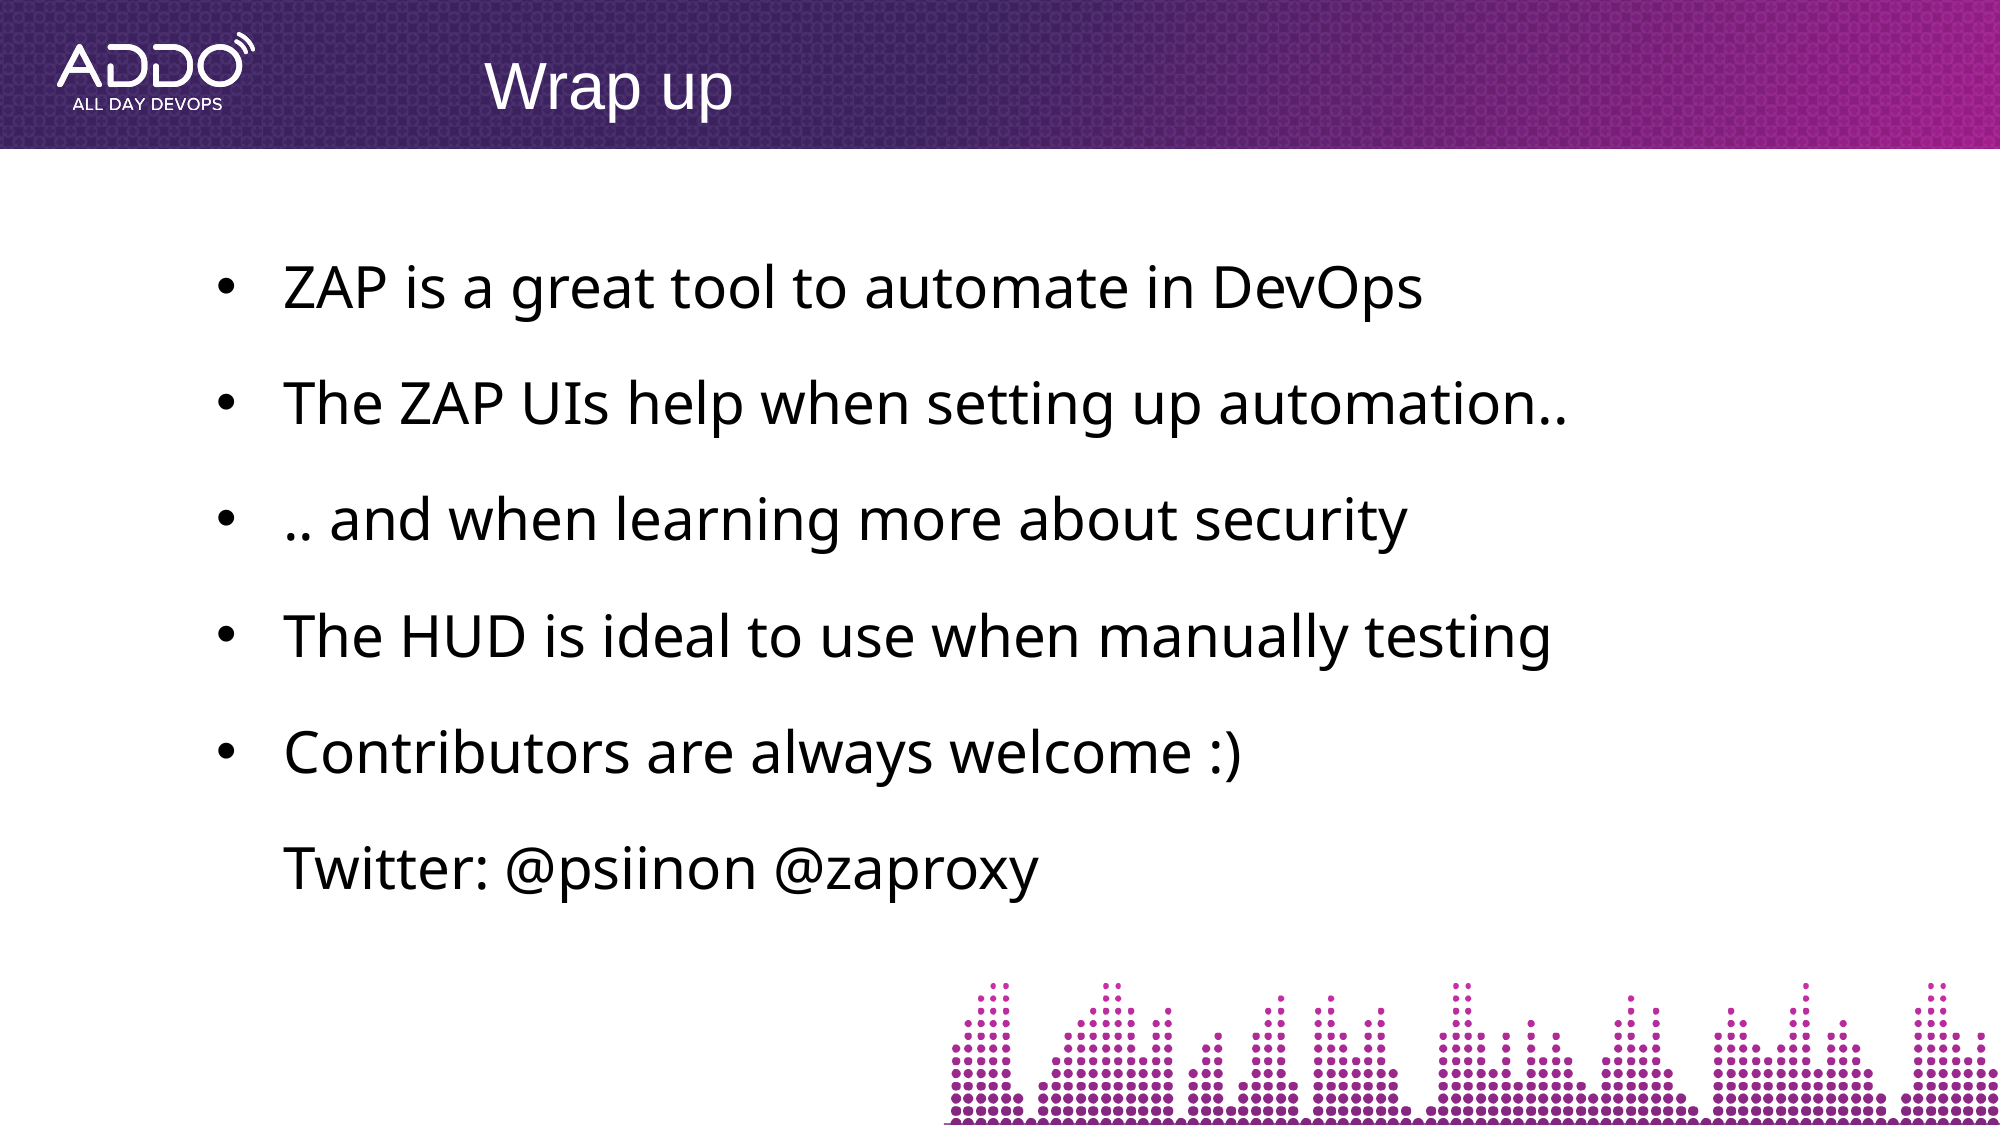

Wrap up
# ZAP is a great tool to automate in DevOps
The ZAP UIs help when setting up automation..
.. and when learning more about security
The HUD is ideal to use when manually testing
Contributors are always welcome :)
Twitter: @psiinon @zaproxy